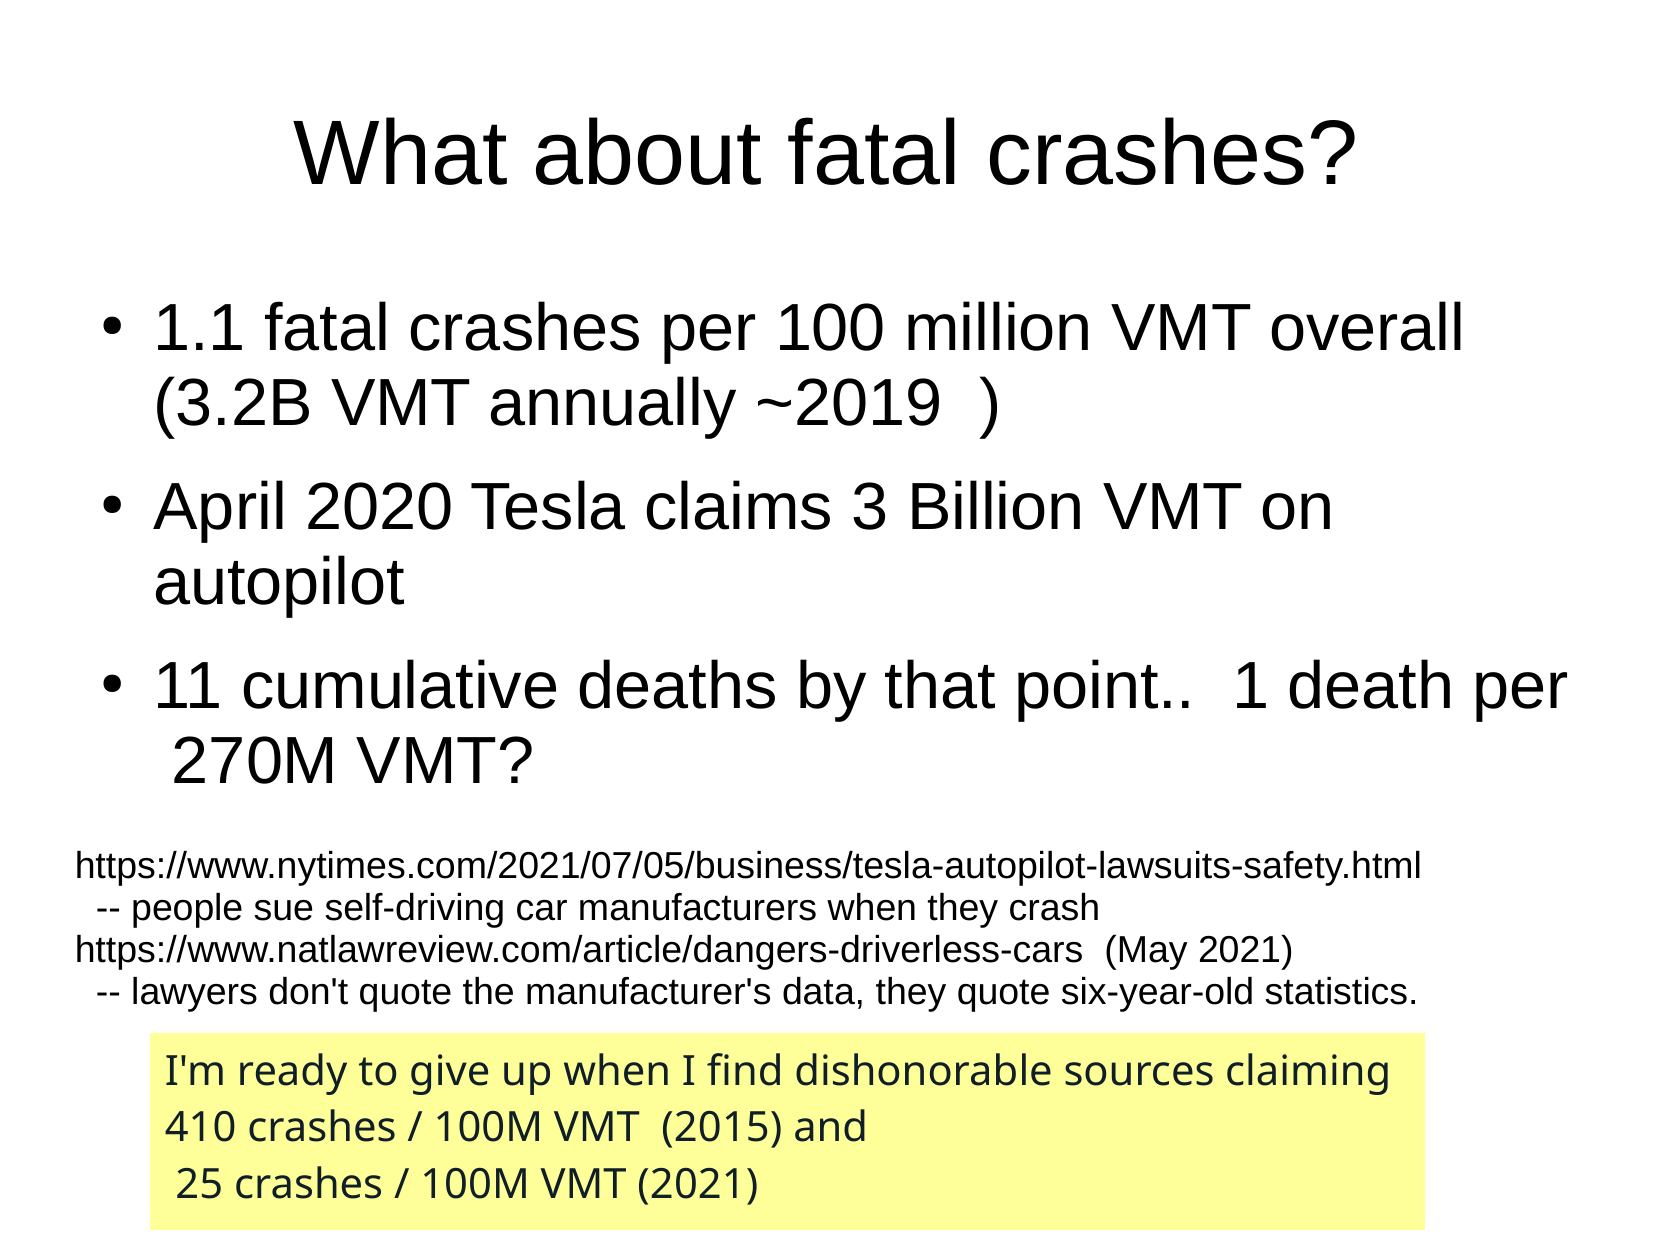

# What about fatal crashes?
1.1 fatal crashes per 100 million VMT overall (3.2B VMT annually ~2019 )
April 2020 Tesla claims 3 Billion VMT on autopilot
11 cumulative deaths by that point.. 1 death per 270M VMT?
https://www.nytimes.com/2021/07/05/business/tesla-autopilot-lawsuits-safety.html
 -- people sue self-driving car manufacturers when they crash
https://www.natlawreview.com/article/dangers-driverless-cars (May 2021)
 -- lawyers don't quote the manufacturer's data, they quote six-year-old statistics.
I'm ready to give up when I find dishonorable sources claiming
410 crashes / 100M VMT (2015) and
 25 crashes / 100M VMT (2021)